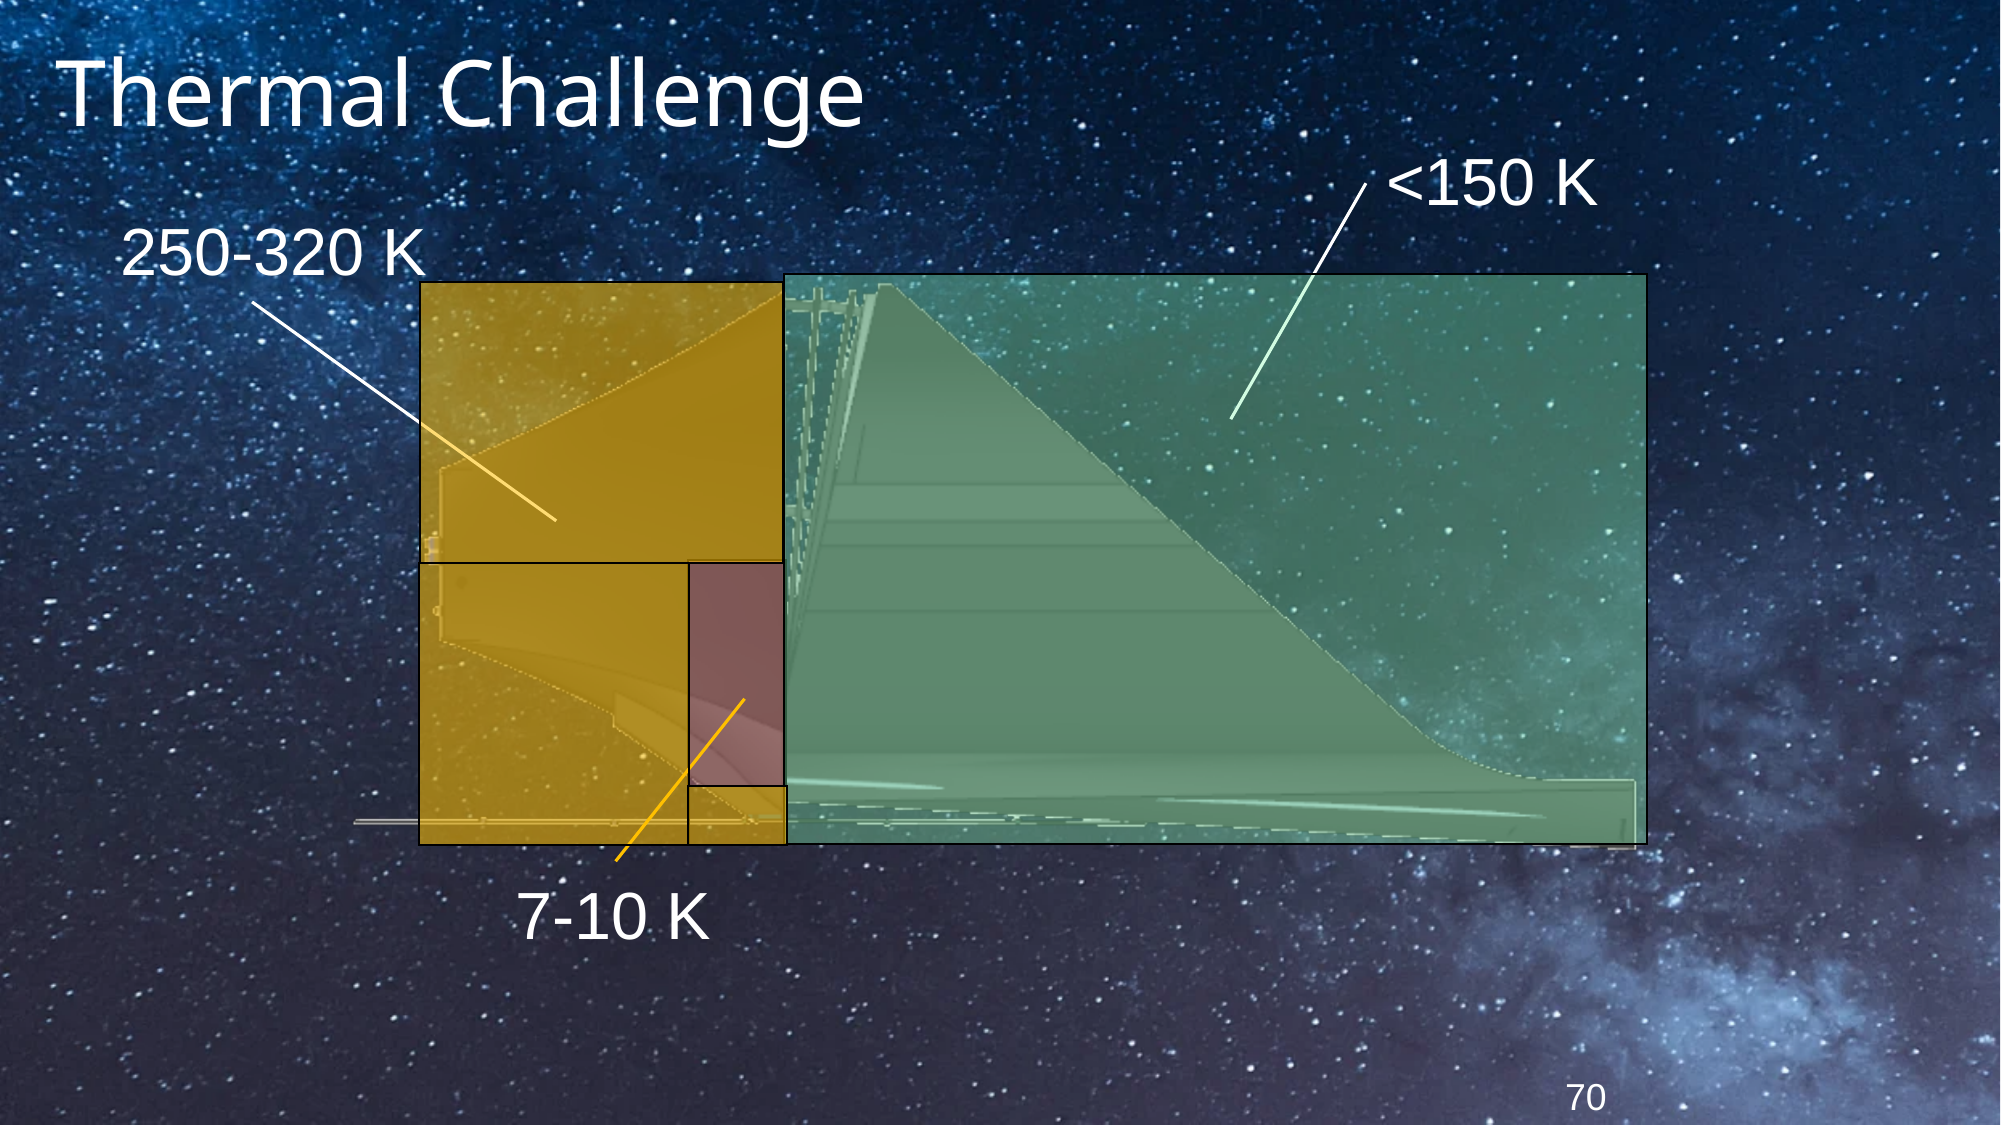

Thermal Challenge
<150 K
250-320 K
7-10 K
70